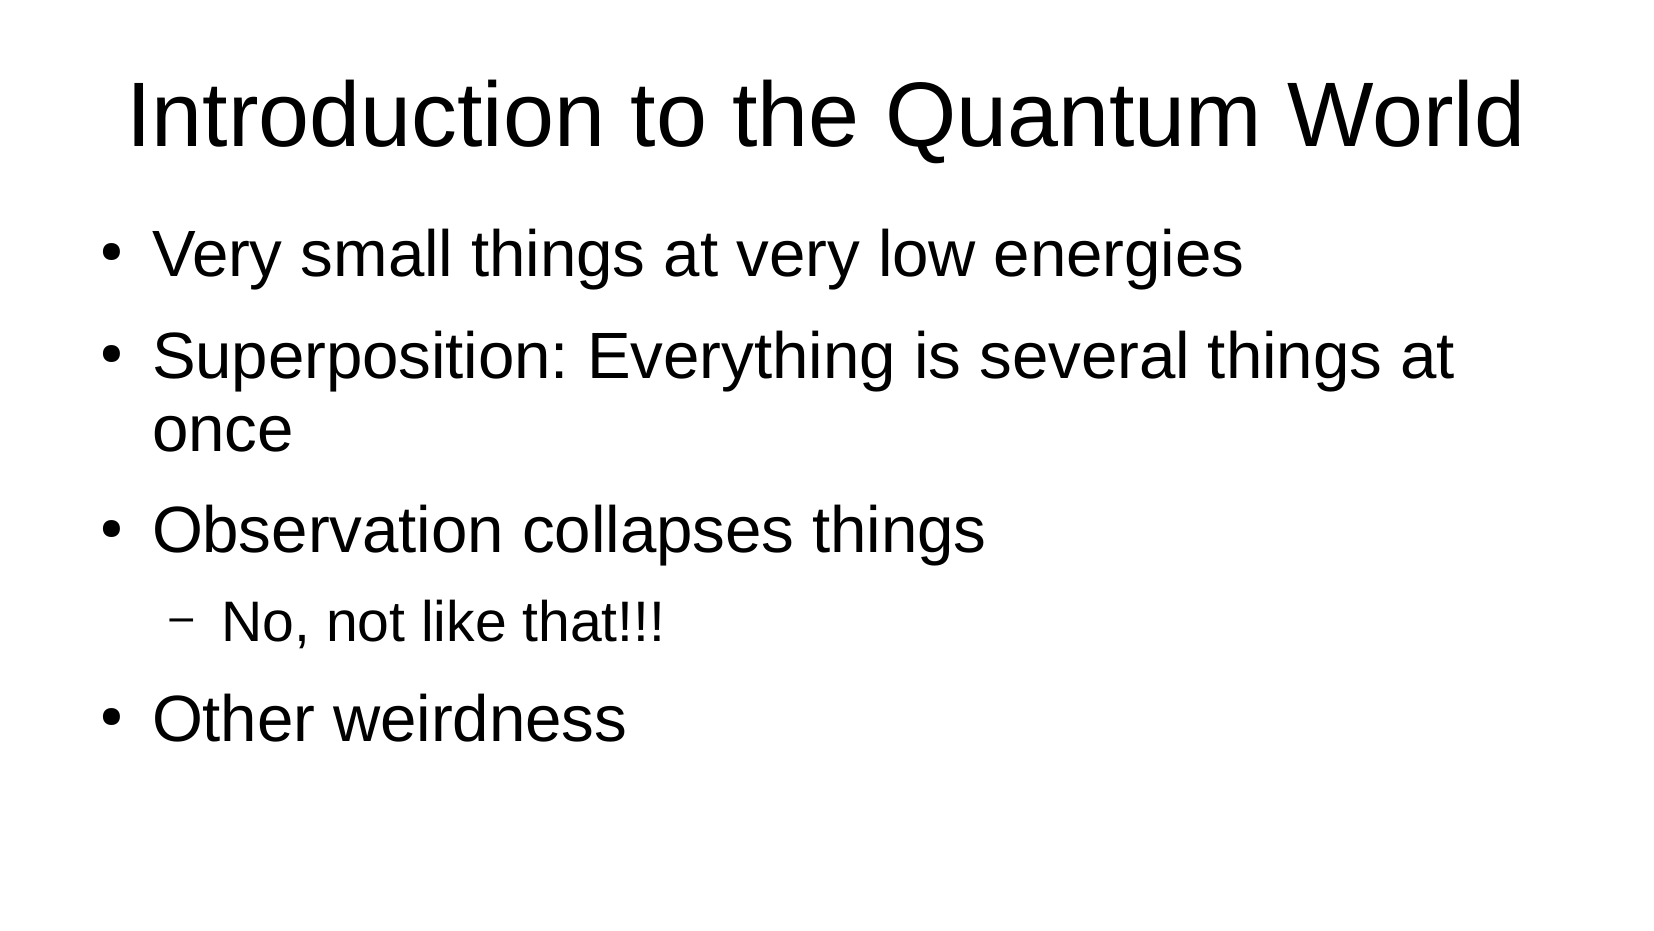

# Introduction to the Quantum World
Very small things at very low energies
Superposition: Everything is several things at once
Observation collapses things
No, not like that!!!
Other weirdness